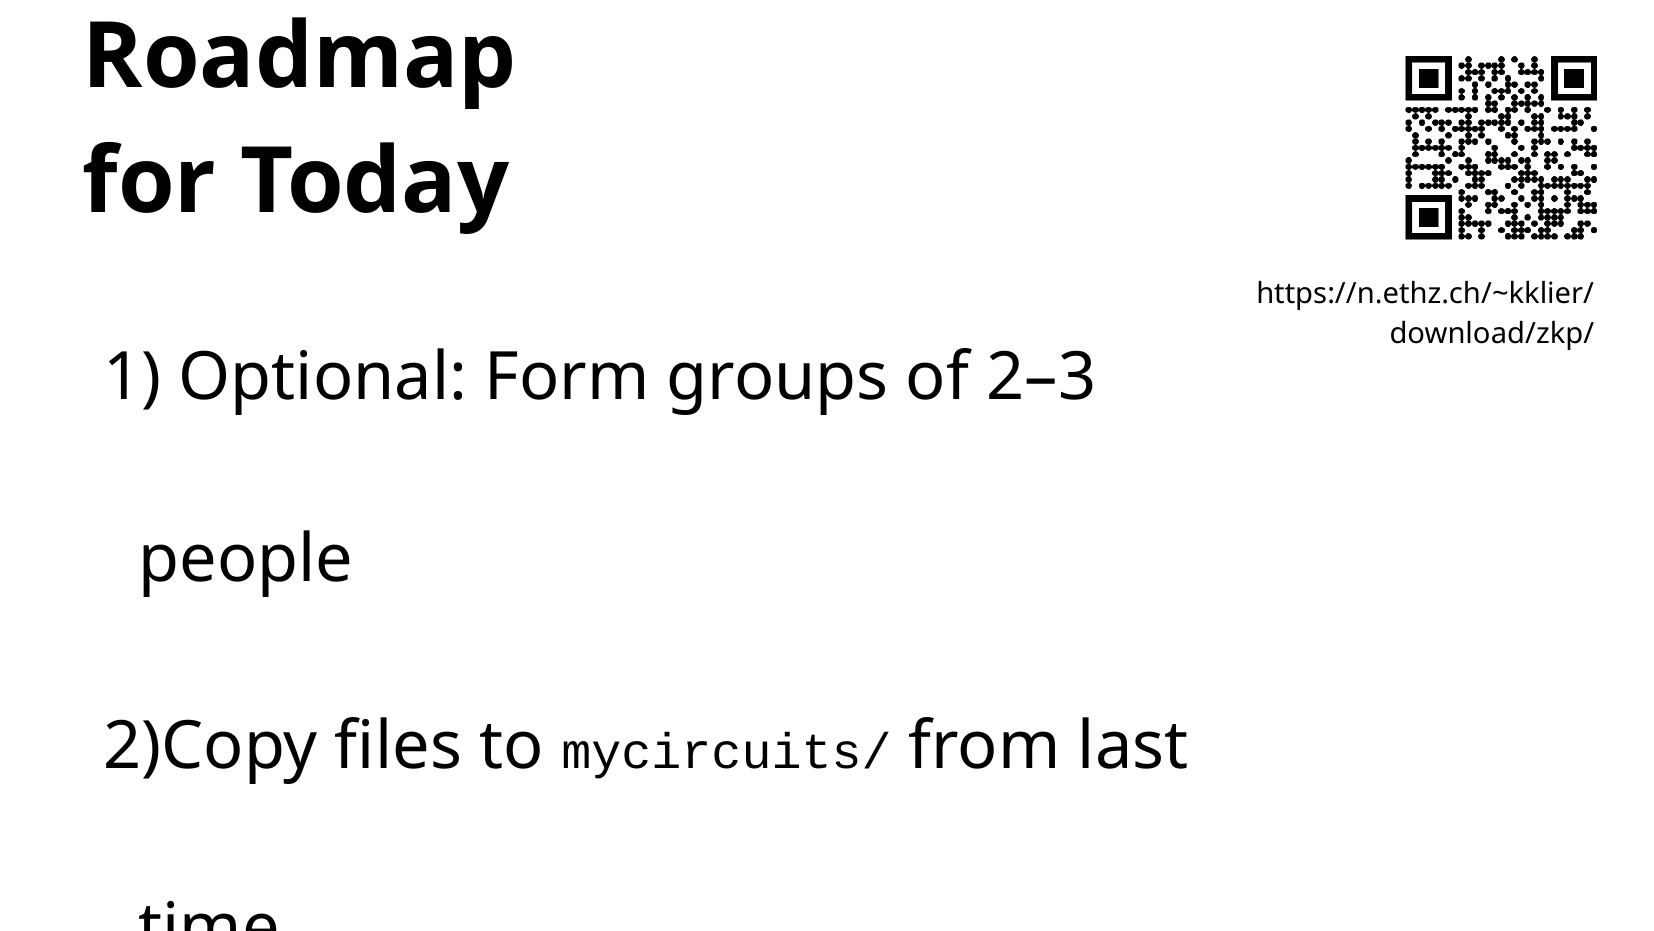

# Roadmap for Today
 Optional: Form groups of 2–3 people
Copy files to mycircuits/ from last time
 Complete templates in mastermind.circom
 Play the game :D
https://n.ethz.ch/~kklier/download/zkp/